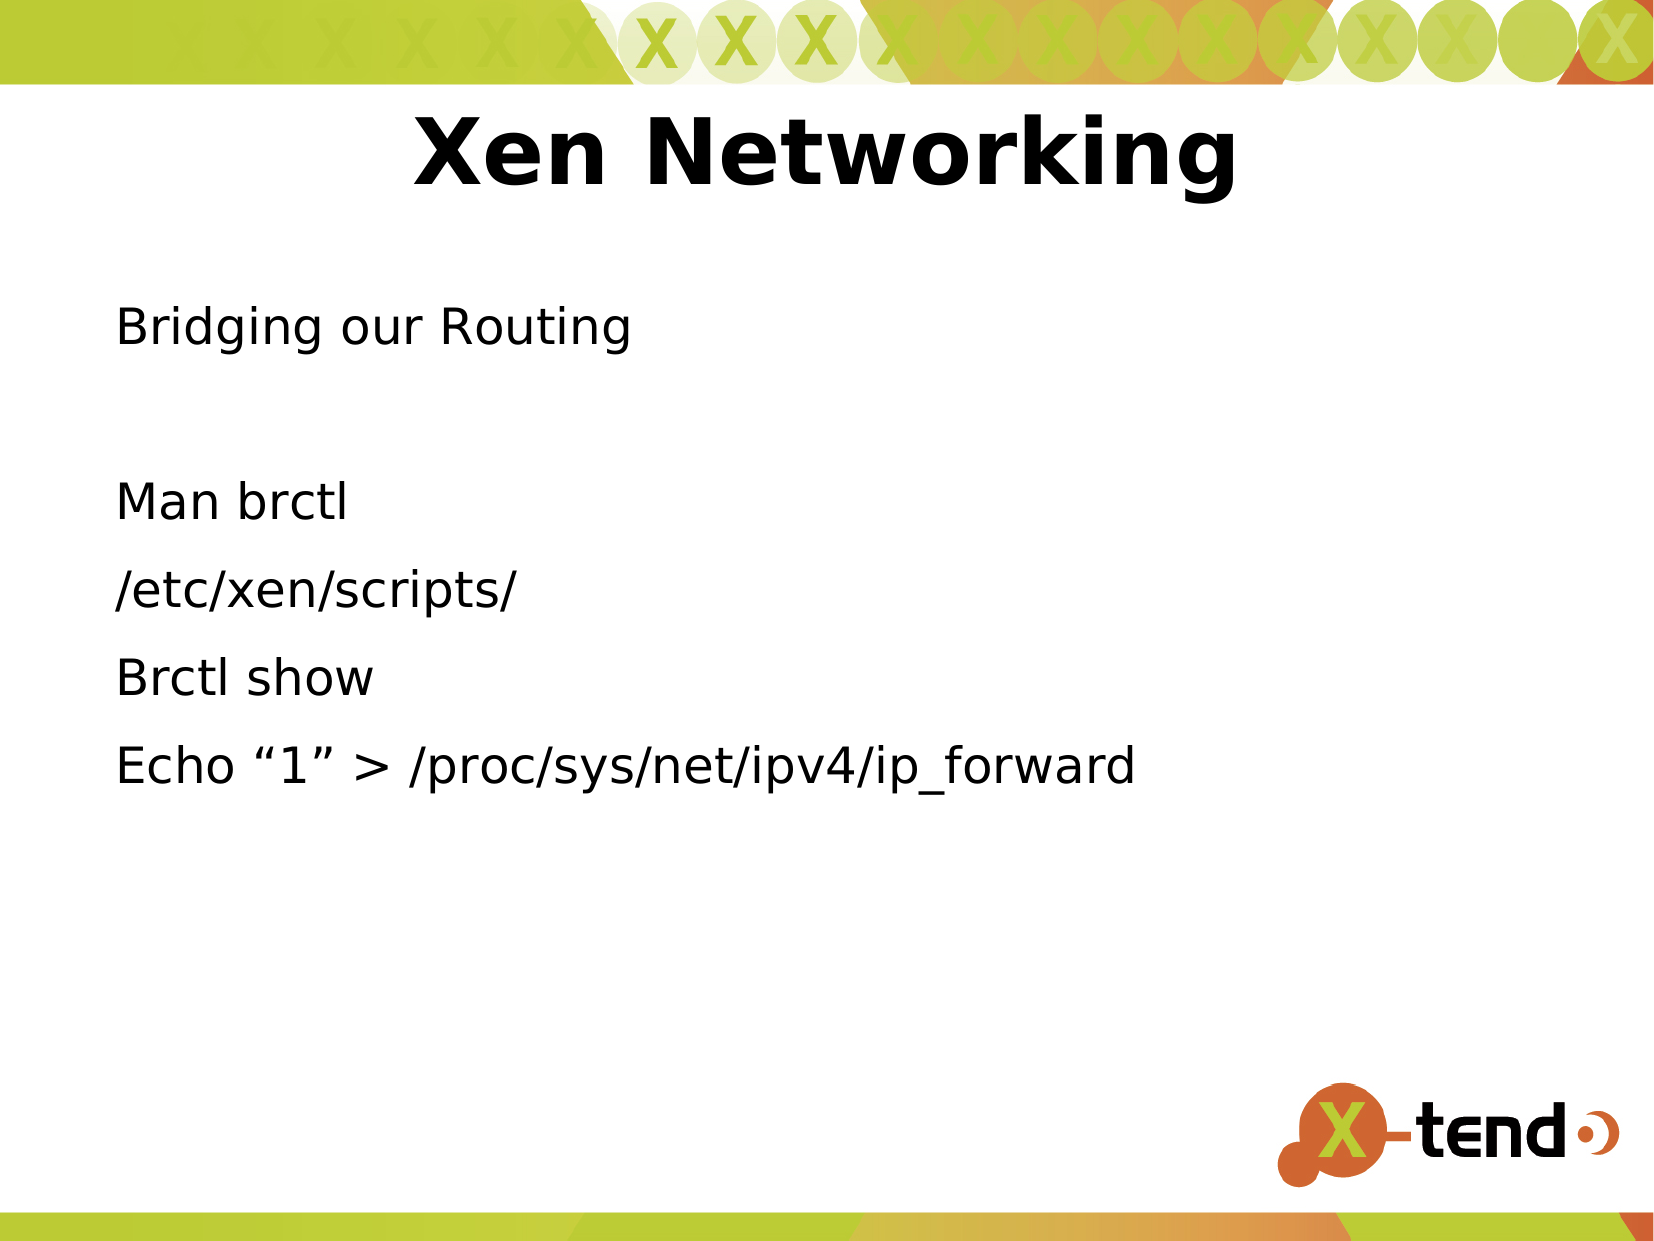

Xen Networking
# Bridging our Routing
Man brctl
/etc/xen/scripts/
Brctl show
Echo “1” > /proc/sys/net/ipv4/ip_forward